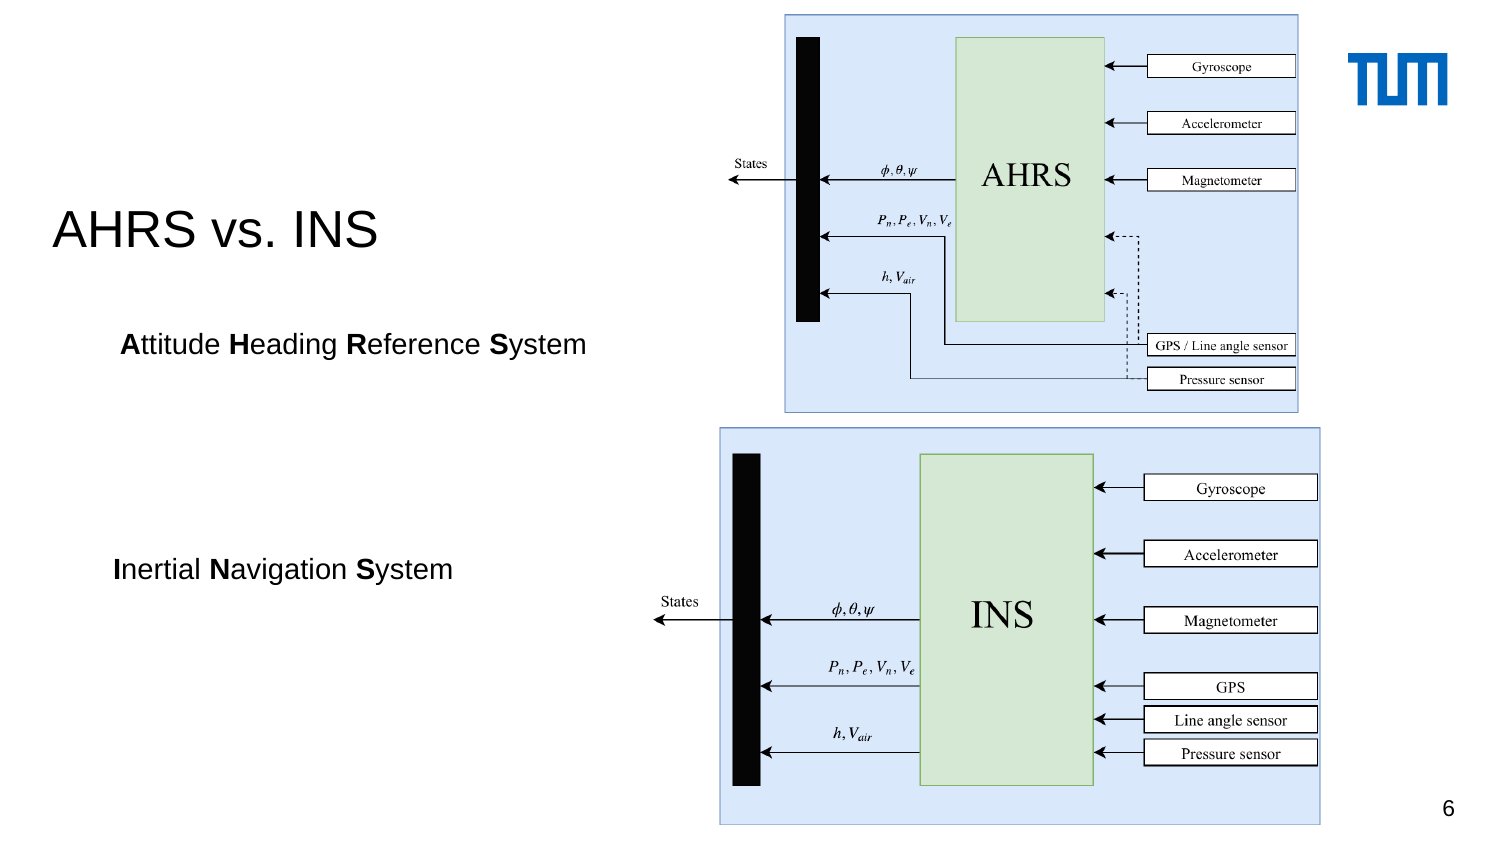

# AHRS vs. INS
Attitude Heading Reference System
 Inertial Navigation System